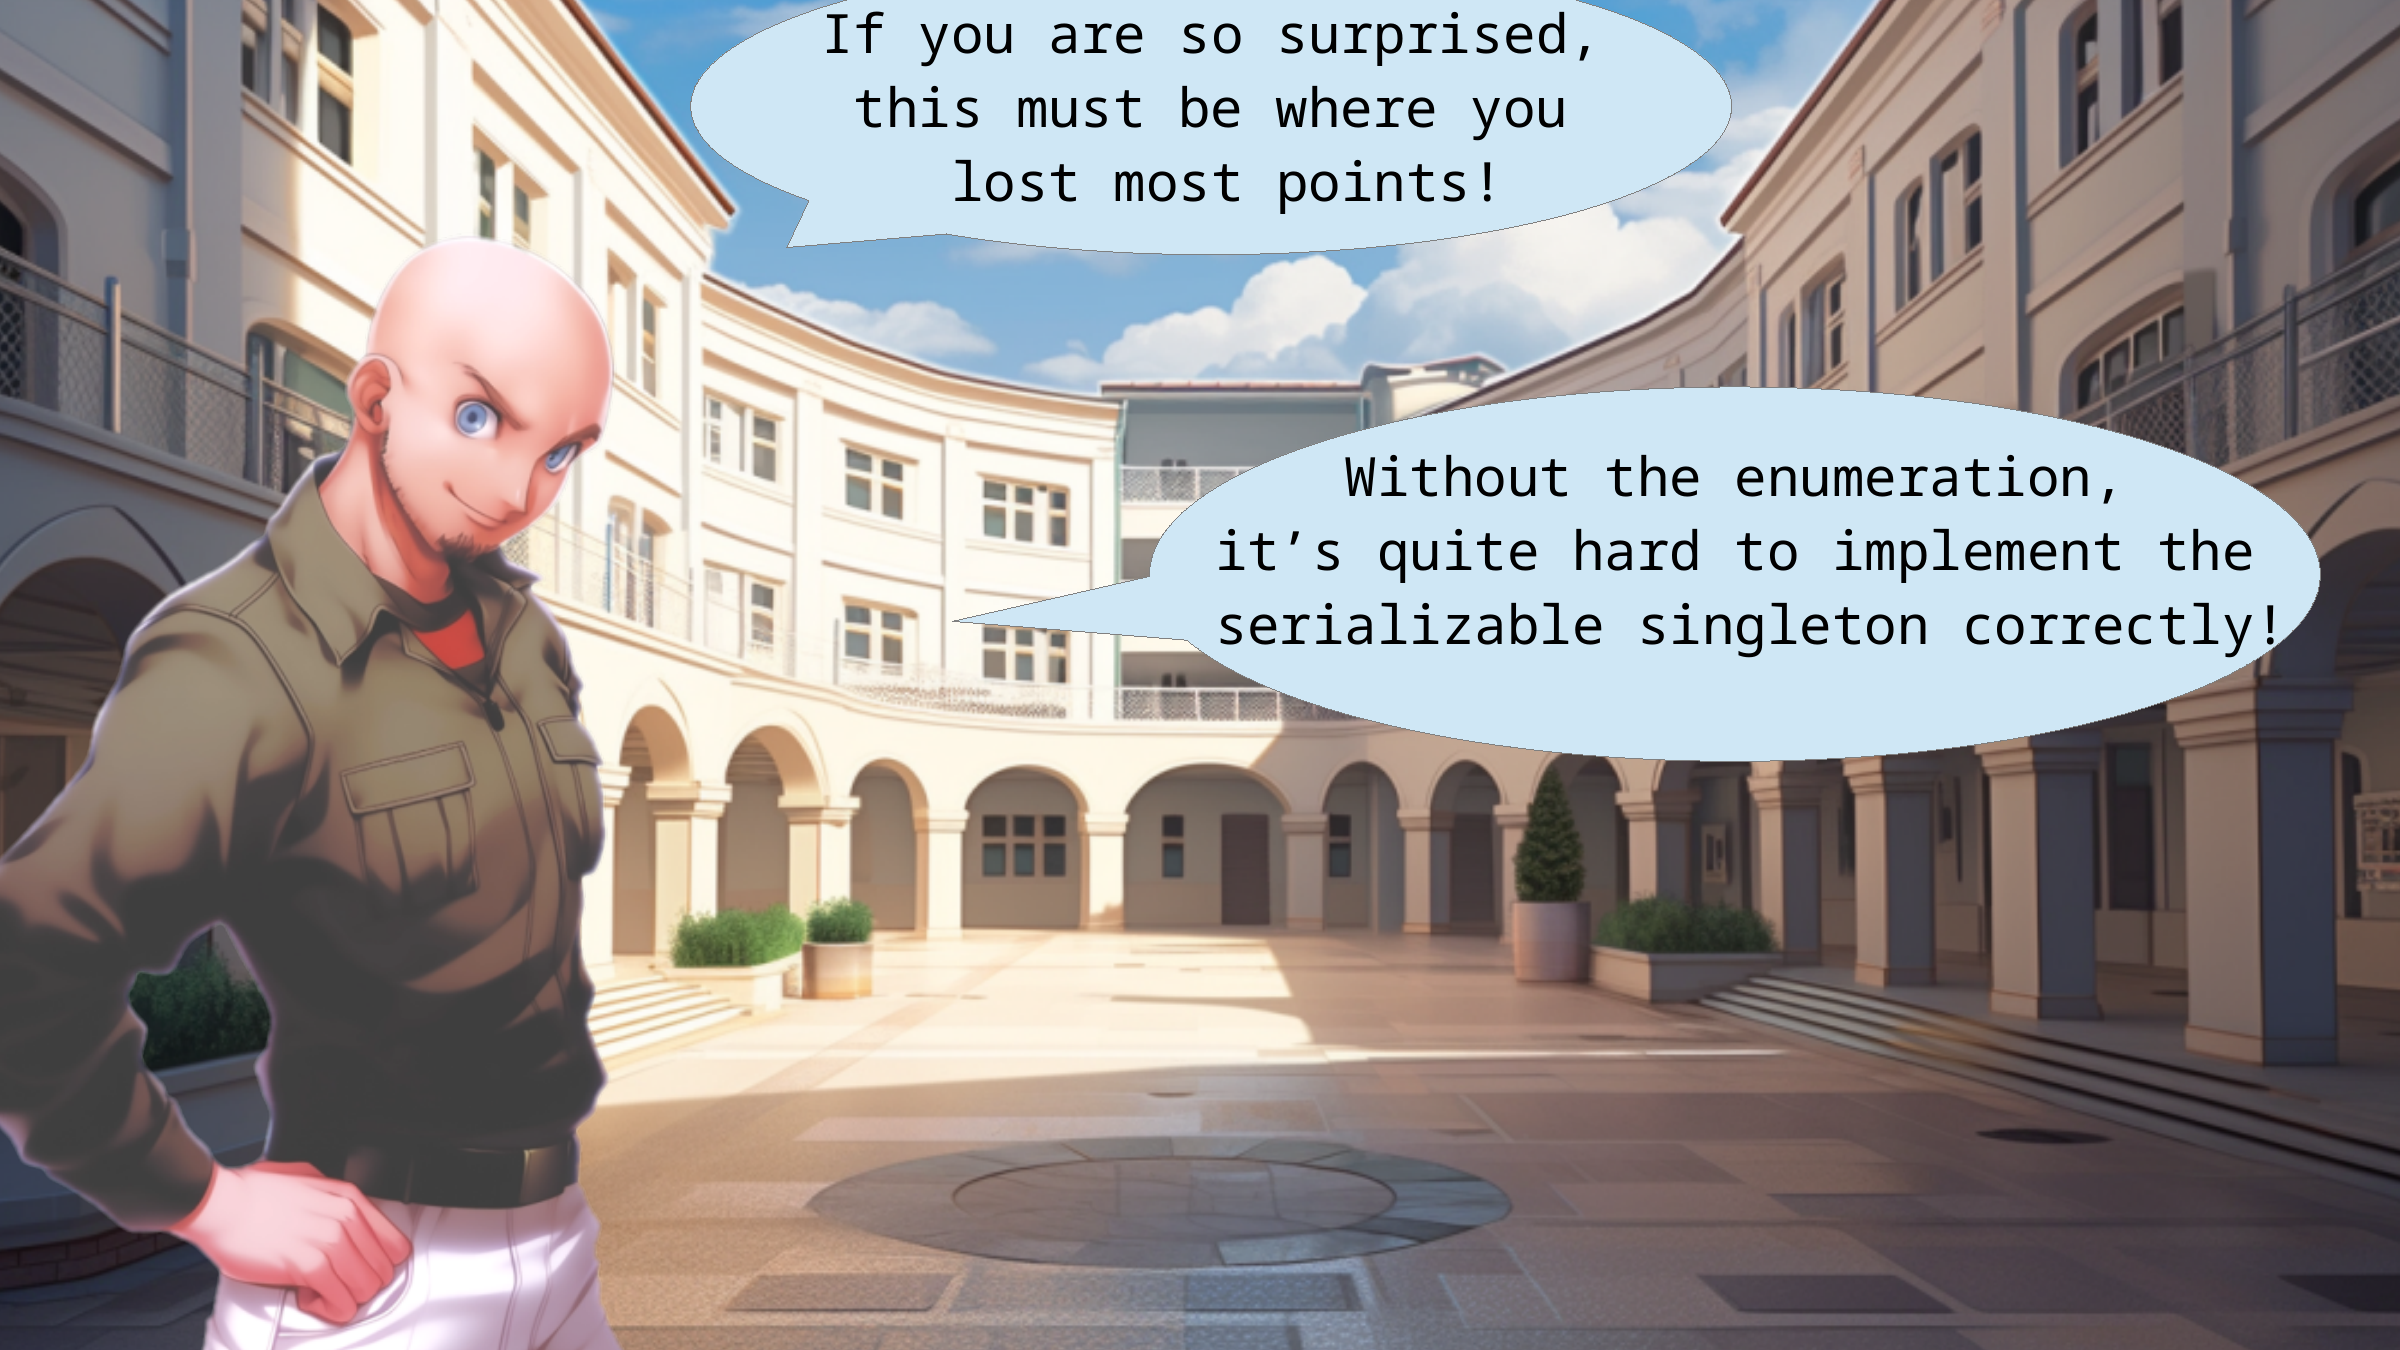

If you are so surprised,
this must be where you
 lost most points!
Without the enumeration,
it’s quite hard to implement the
 serializable singleton correctly!